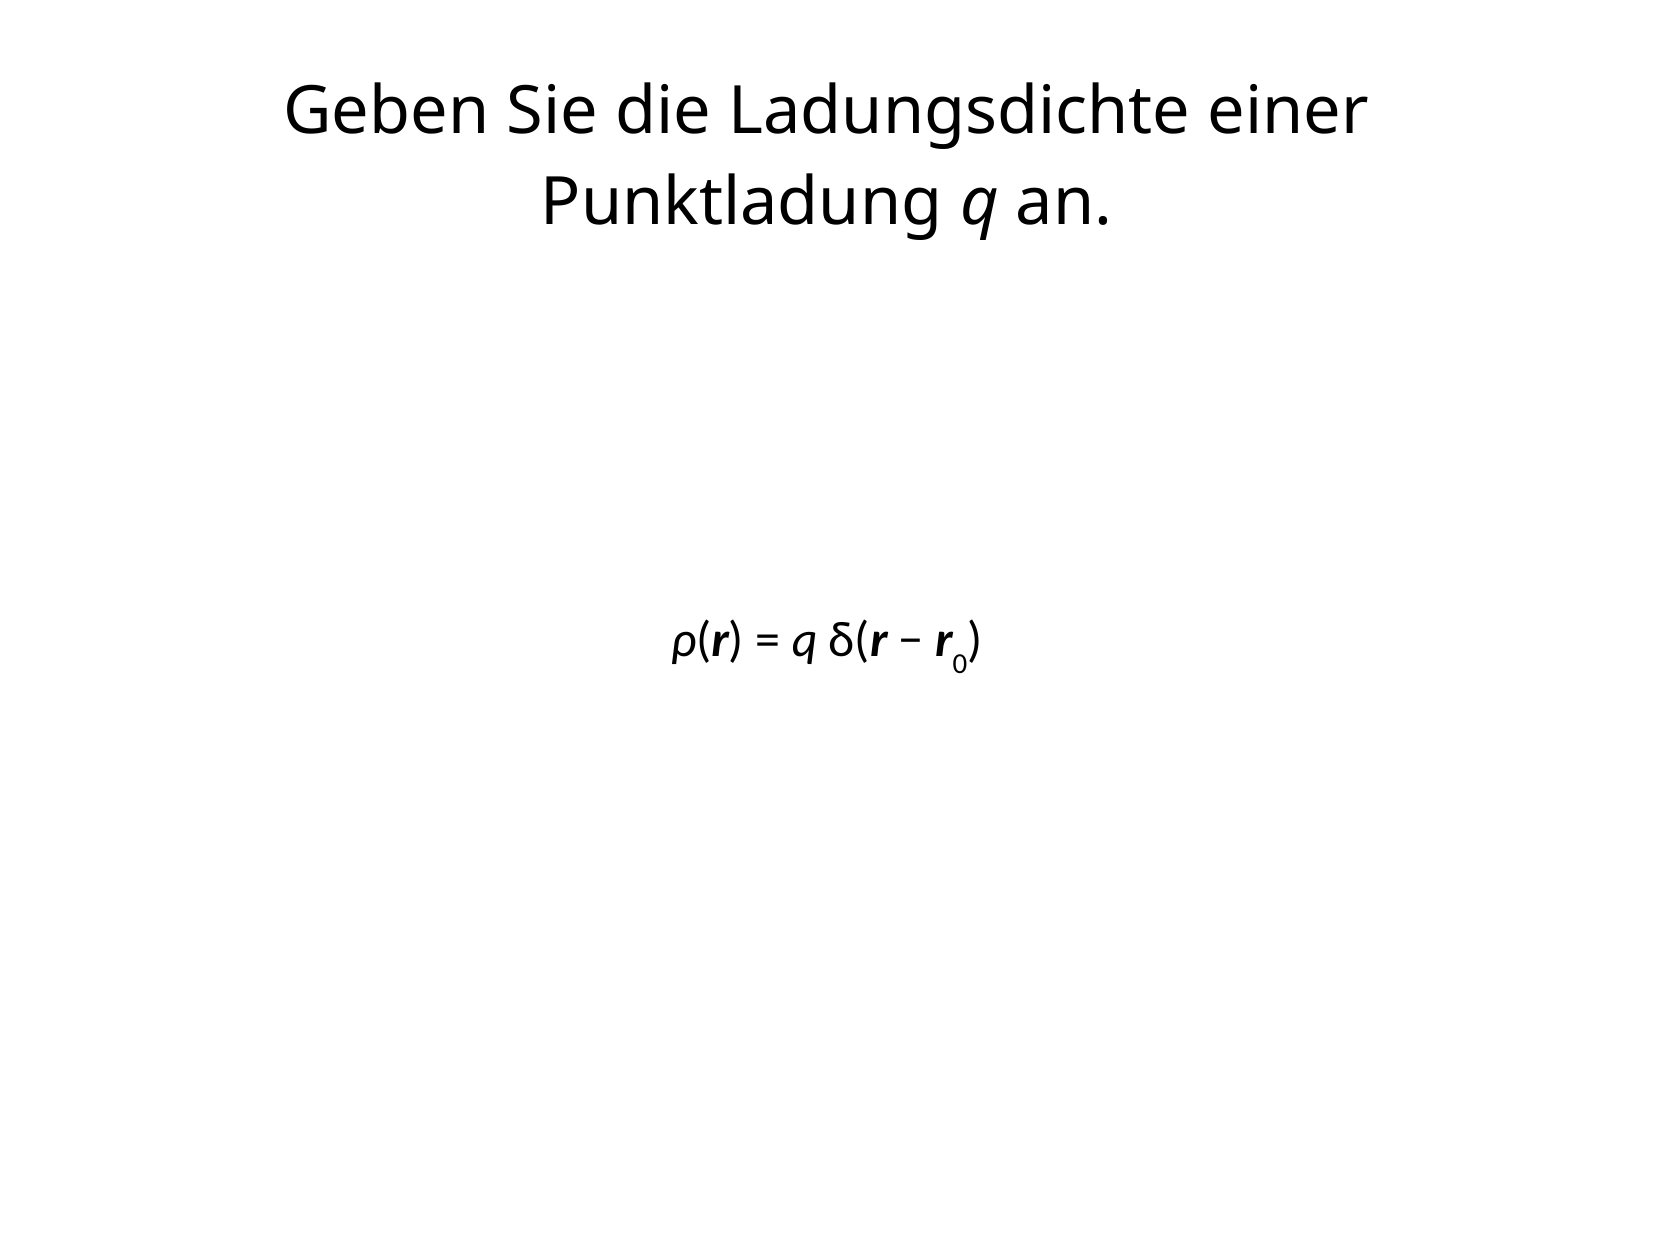

# Geben Sie die Ladungsdichte einer Punktladung q an.
ρ(r) = q δ(r − r0)